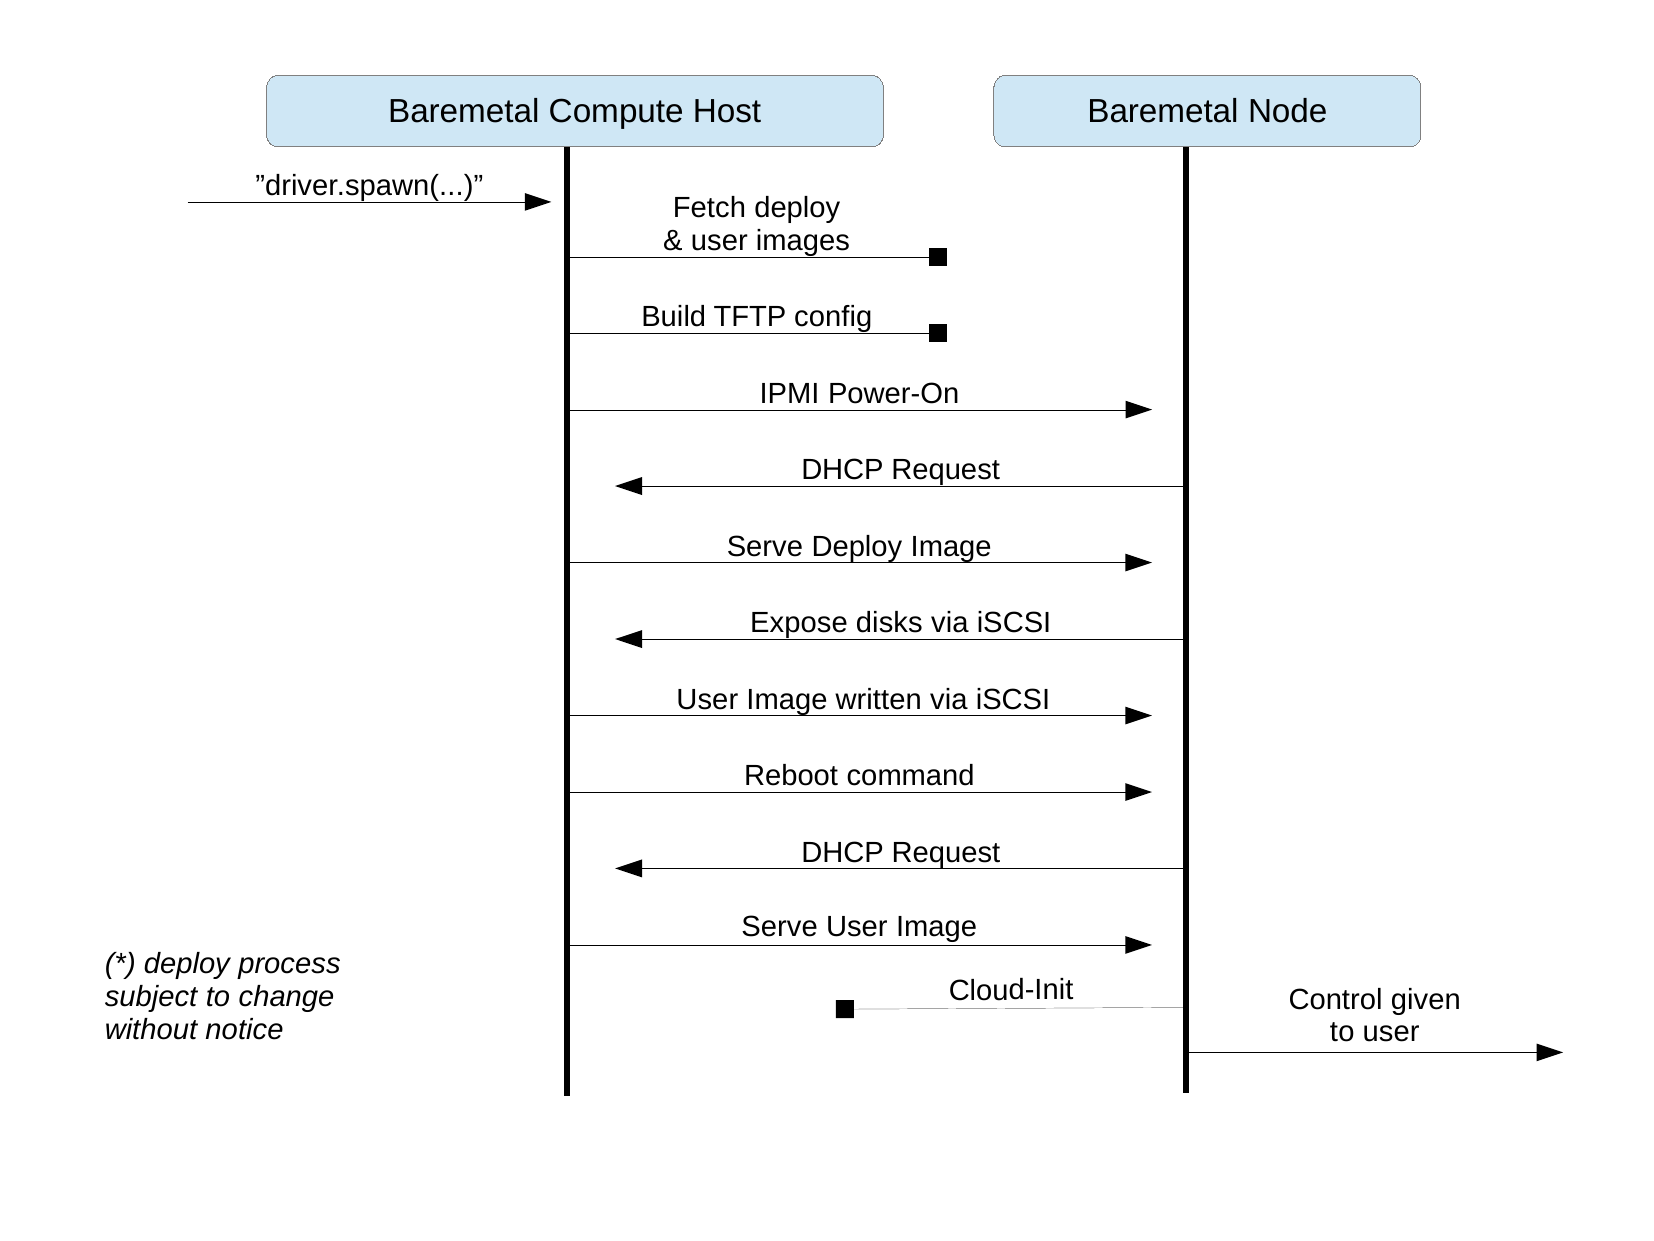

Baremetal Node
Baremetal Compute Host
”driver.spawn(...)”
Fetch deploy
& user images
Build TFTP config
IPMI Power-On
DHCP Request
Serve Deploy Image
Expose disks via iSCSI
 User Image written via iSCSI
Reboot command
DHCP Request
(*) deploy process
subject to change
without notice
Serve User Image
Cloud-Init
Control given
to user